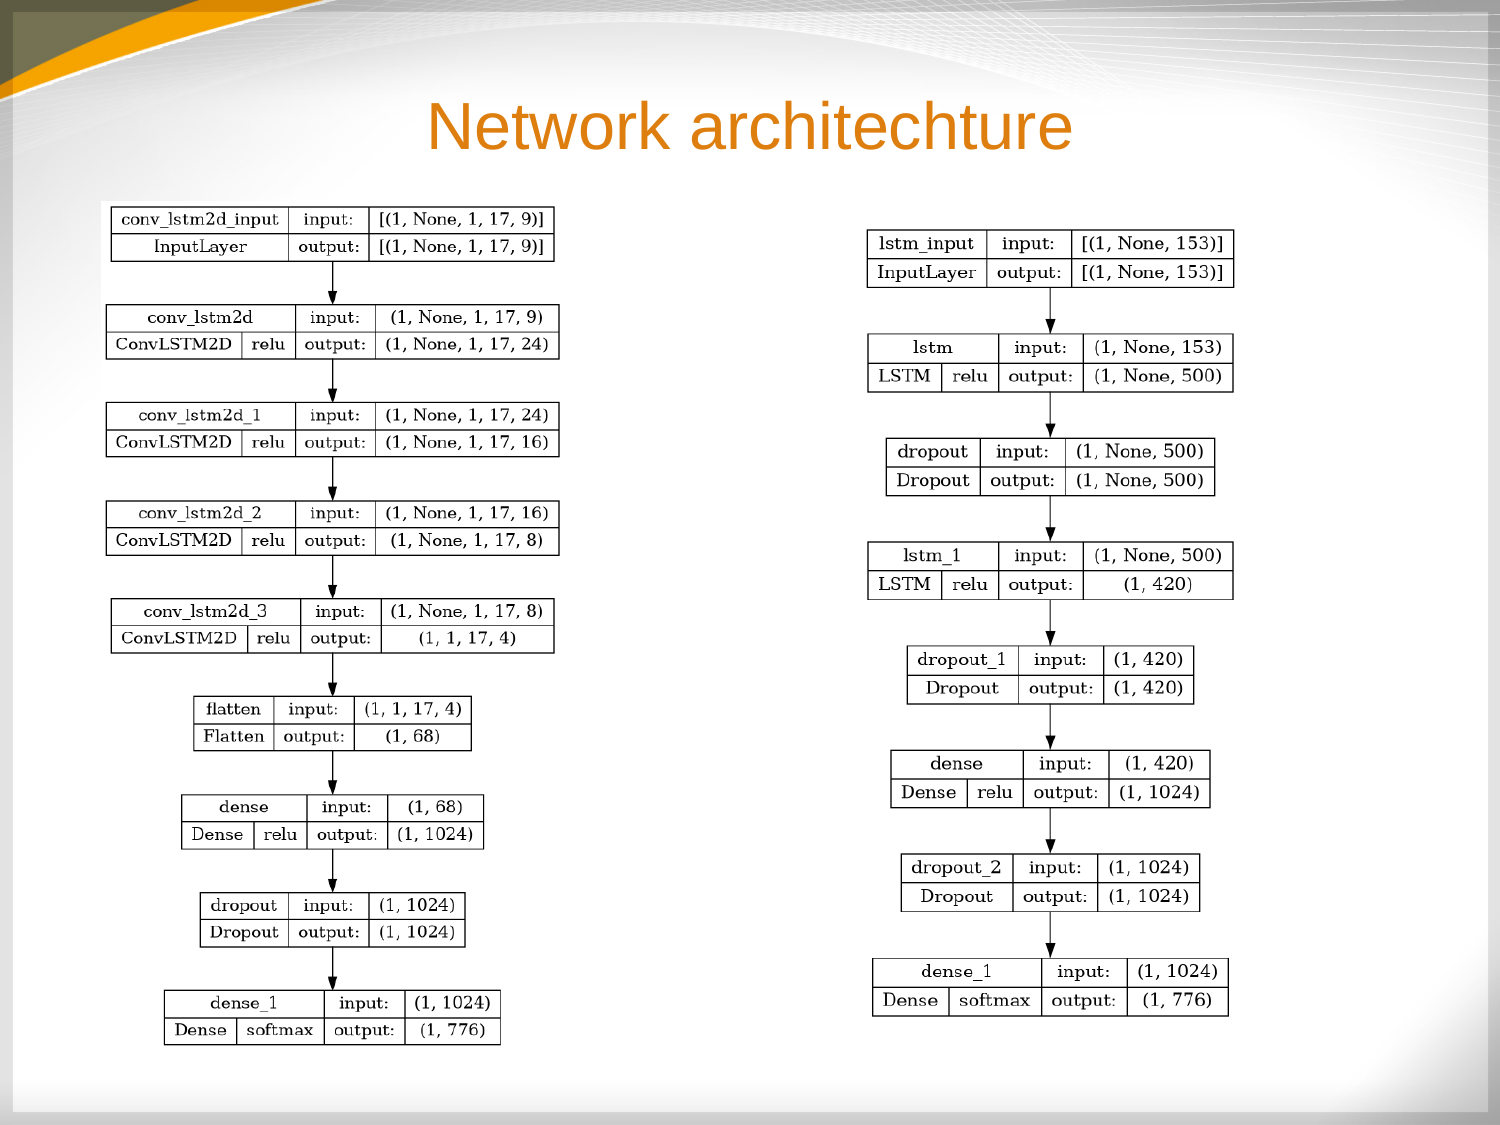

Network architechture
Рисунок 6. Анализируемый дамп трафика проткола MQTT